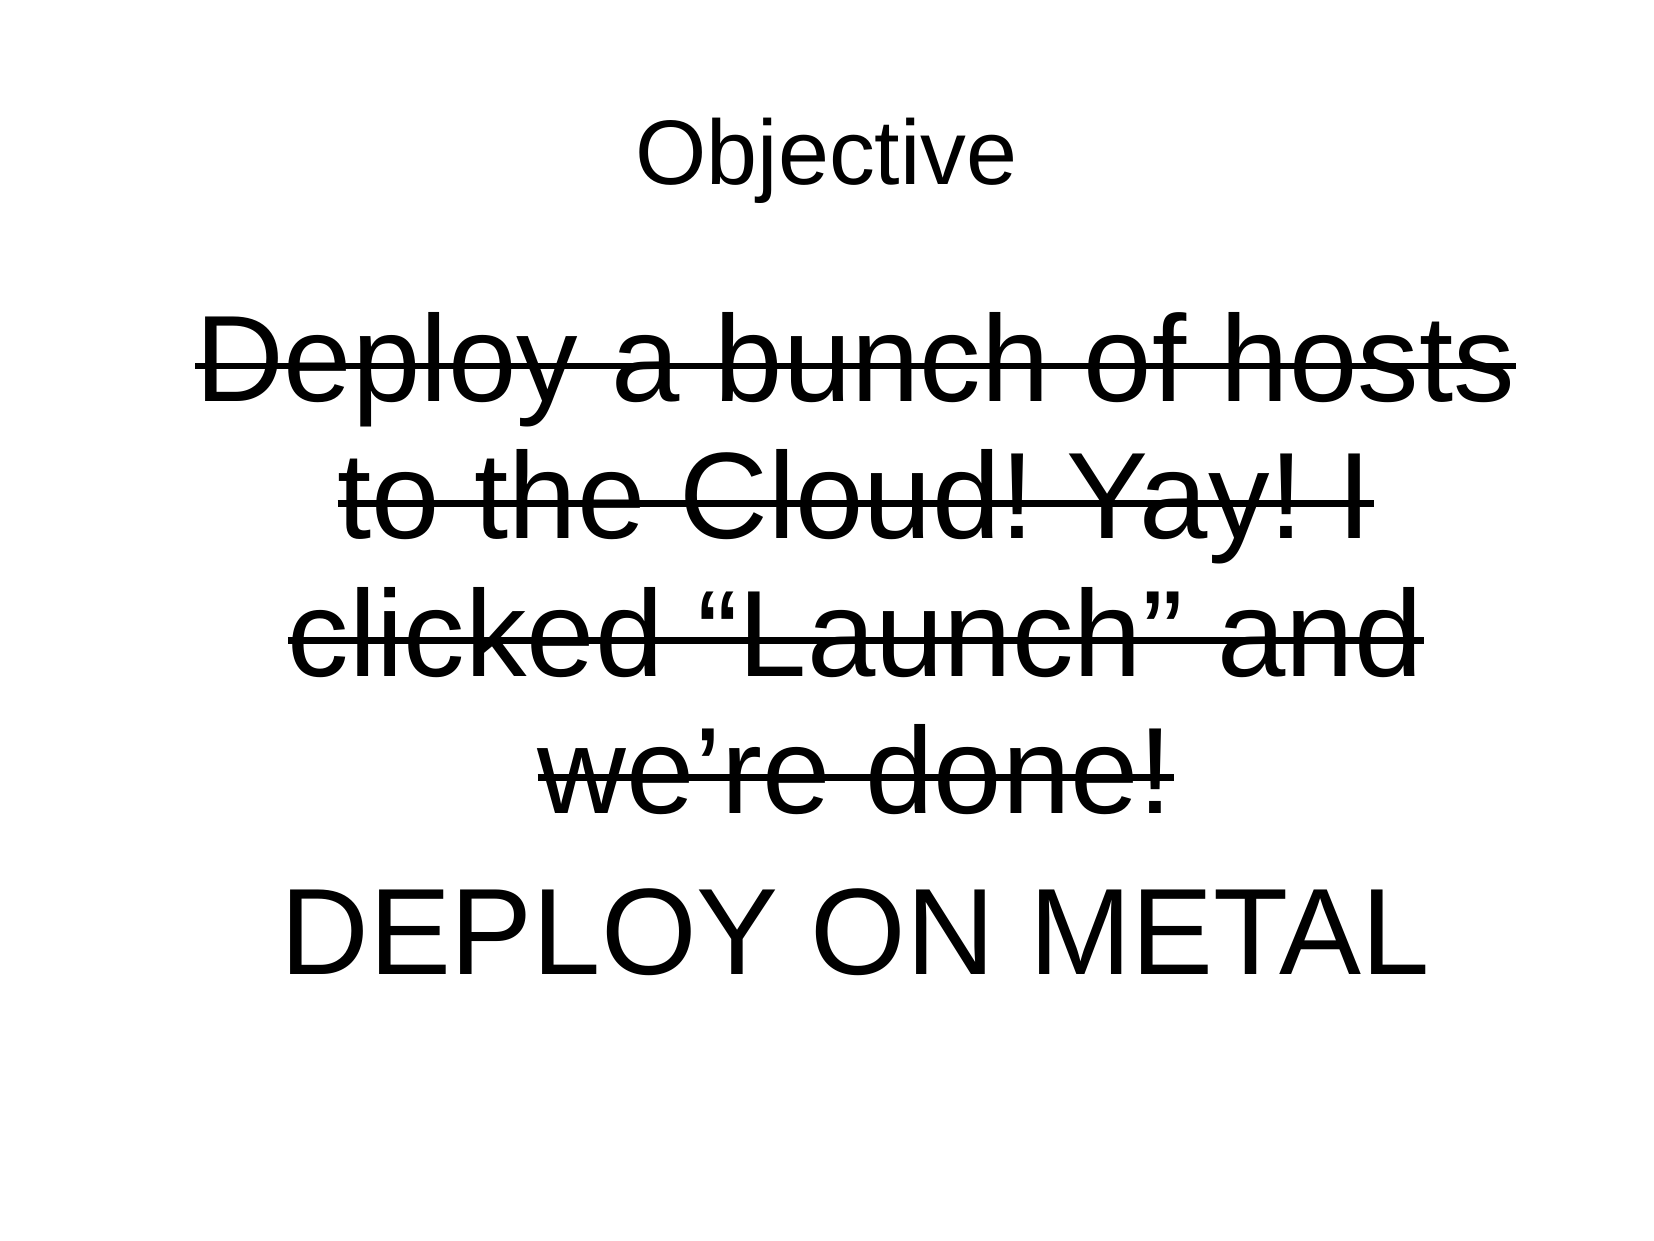

# Objective
Deploy a bunch of hosts to the Cloud! Yay! I clicked “Launch” and we’re done!
DEPLOY ON METAL